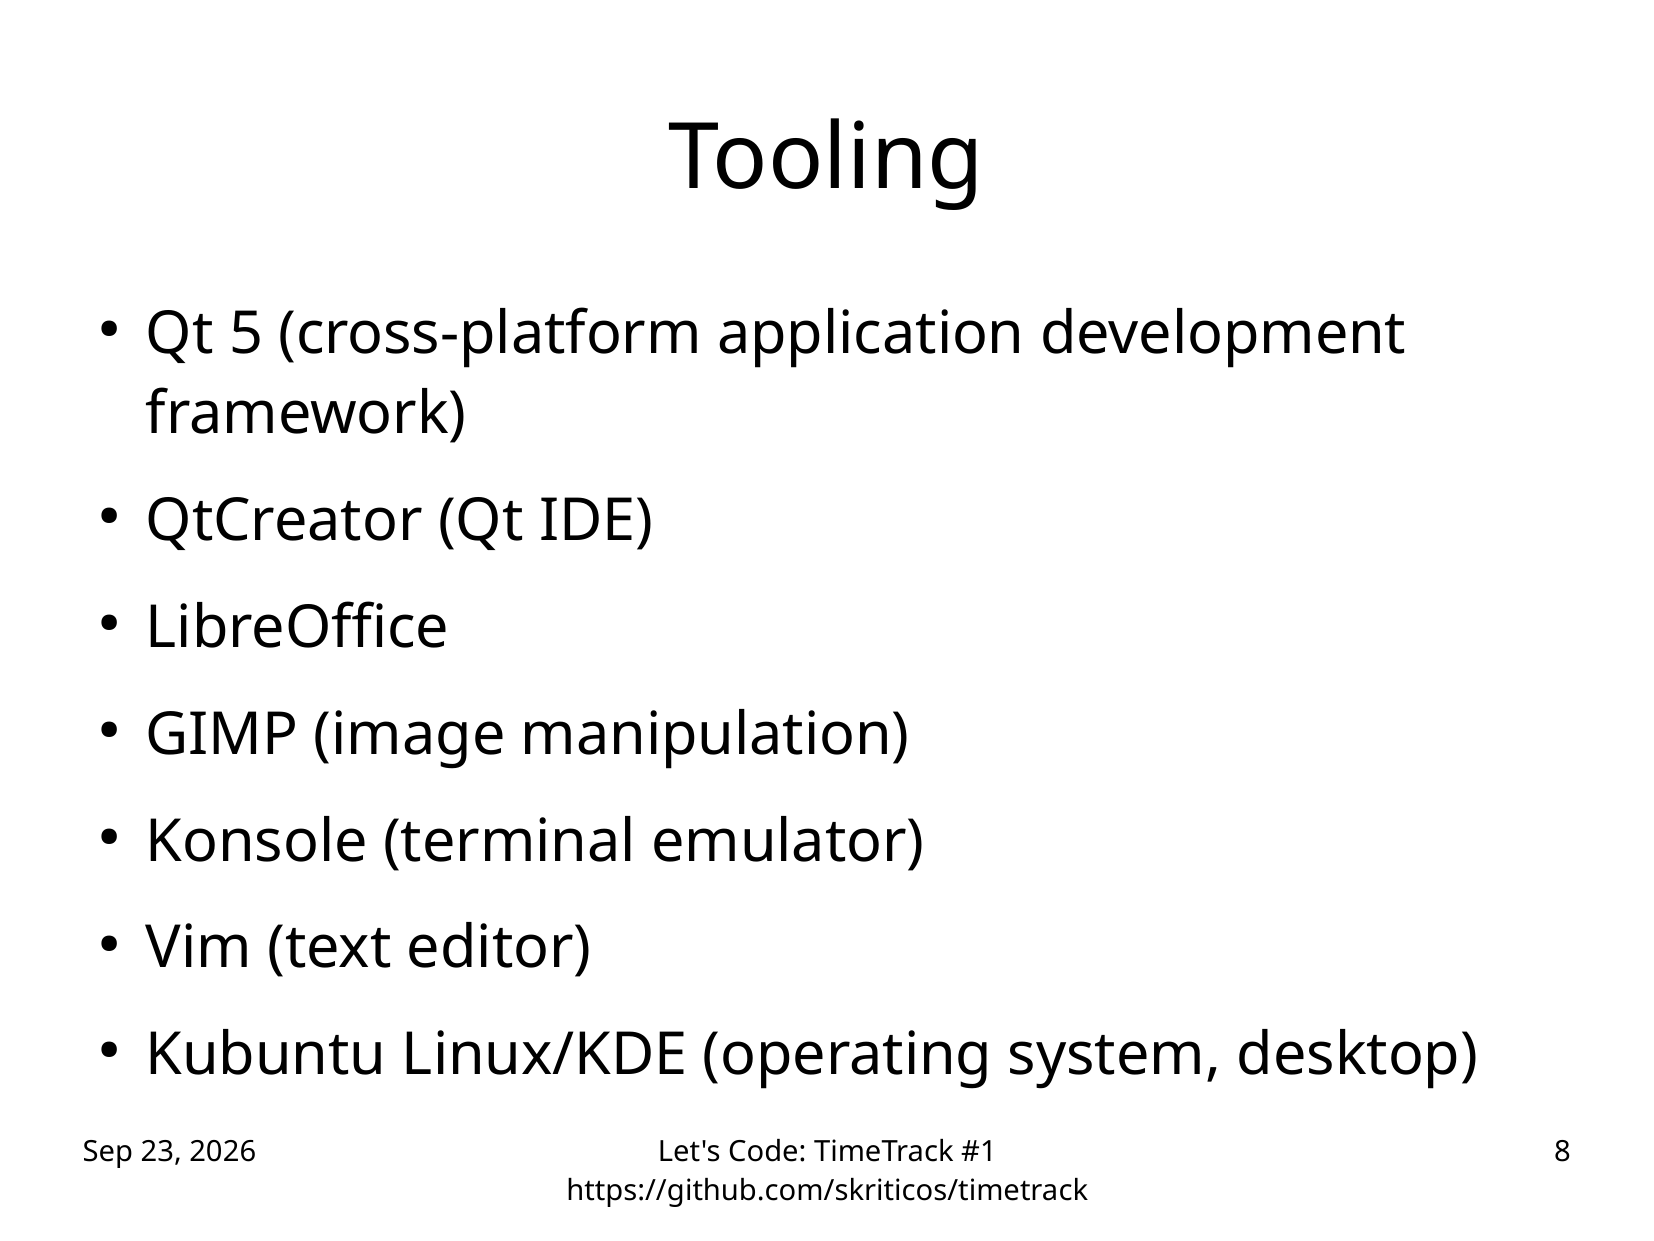

# Tooling
Qt 5 (cross-platform application development framework)
QtCreator (Qt IDE)
LibreOffice
GIMP (image manipulation)
Konsole (terminal emulator)
Vim (text editor)
Kubuntu Linux/KDE (operating system, desktop)
Let's Code: TimeTrack #1\n https://github.com/skriticos/timetrack
8